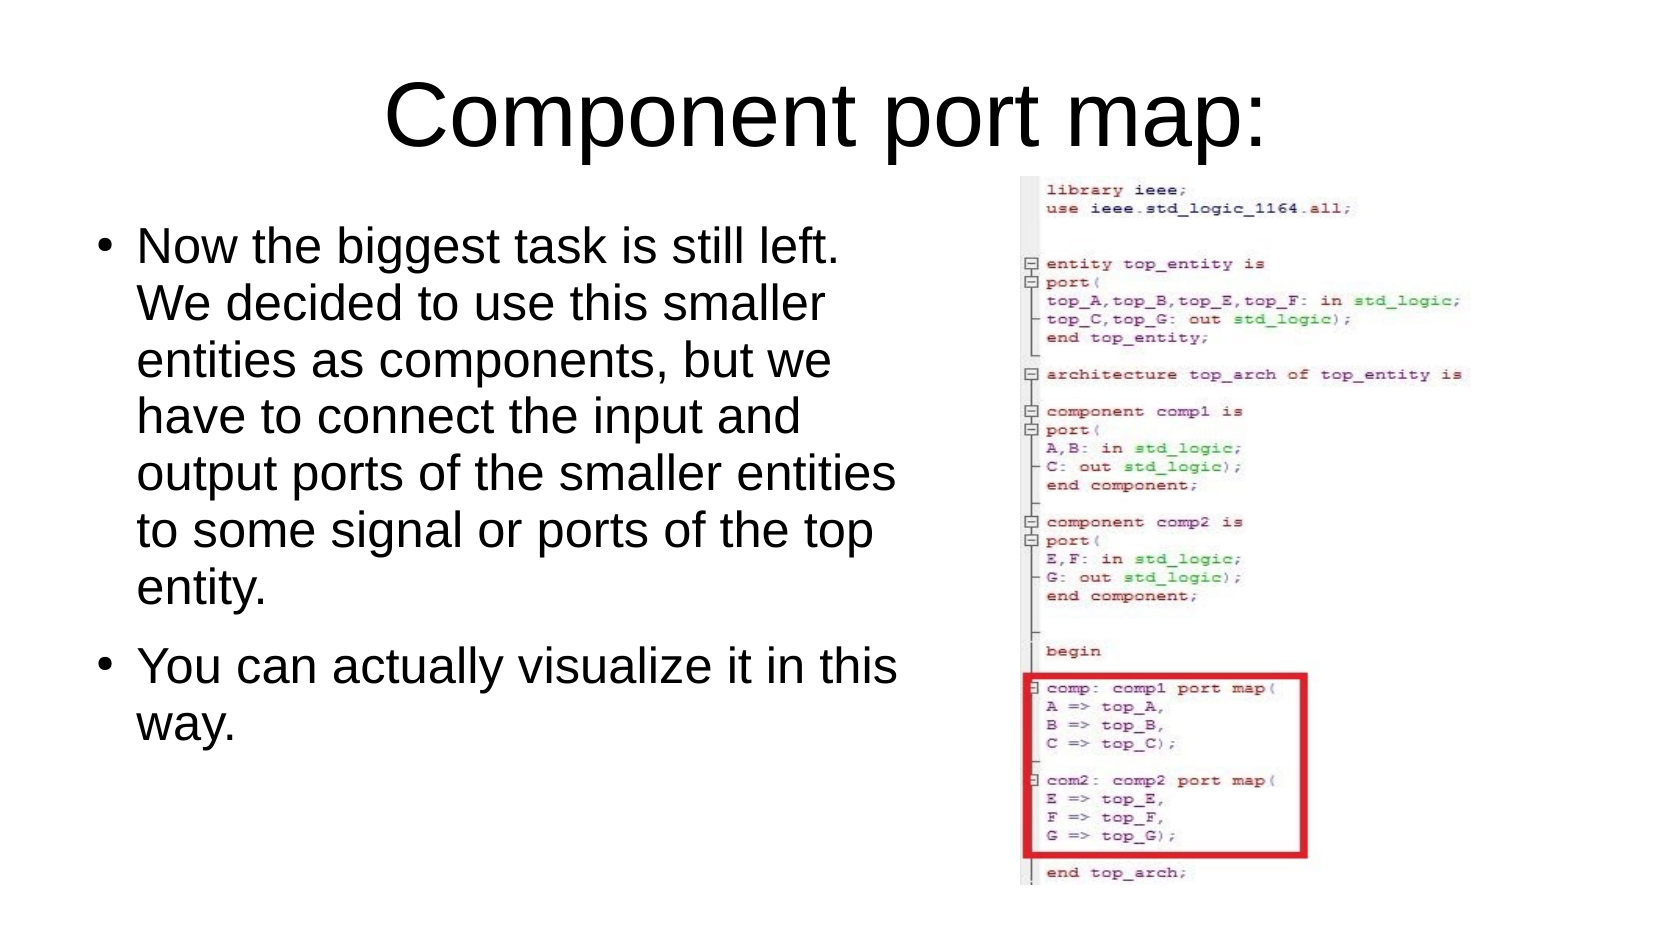

# Component port map:
Now the biggest task is still left. We decided to use this smaller entities as components, but we have to connect the input and output ports of the smaller entities to some signal or ports of the top entity.
You can actually visualize it in this way.